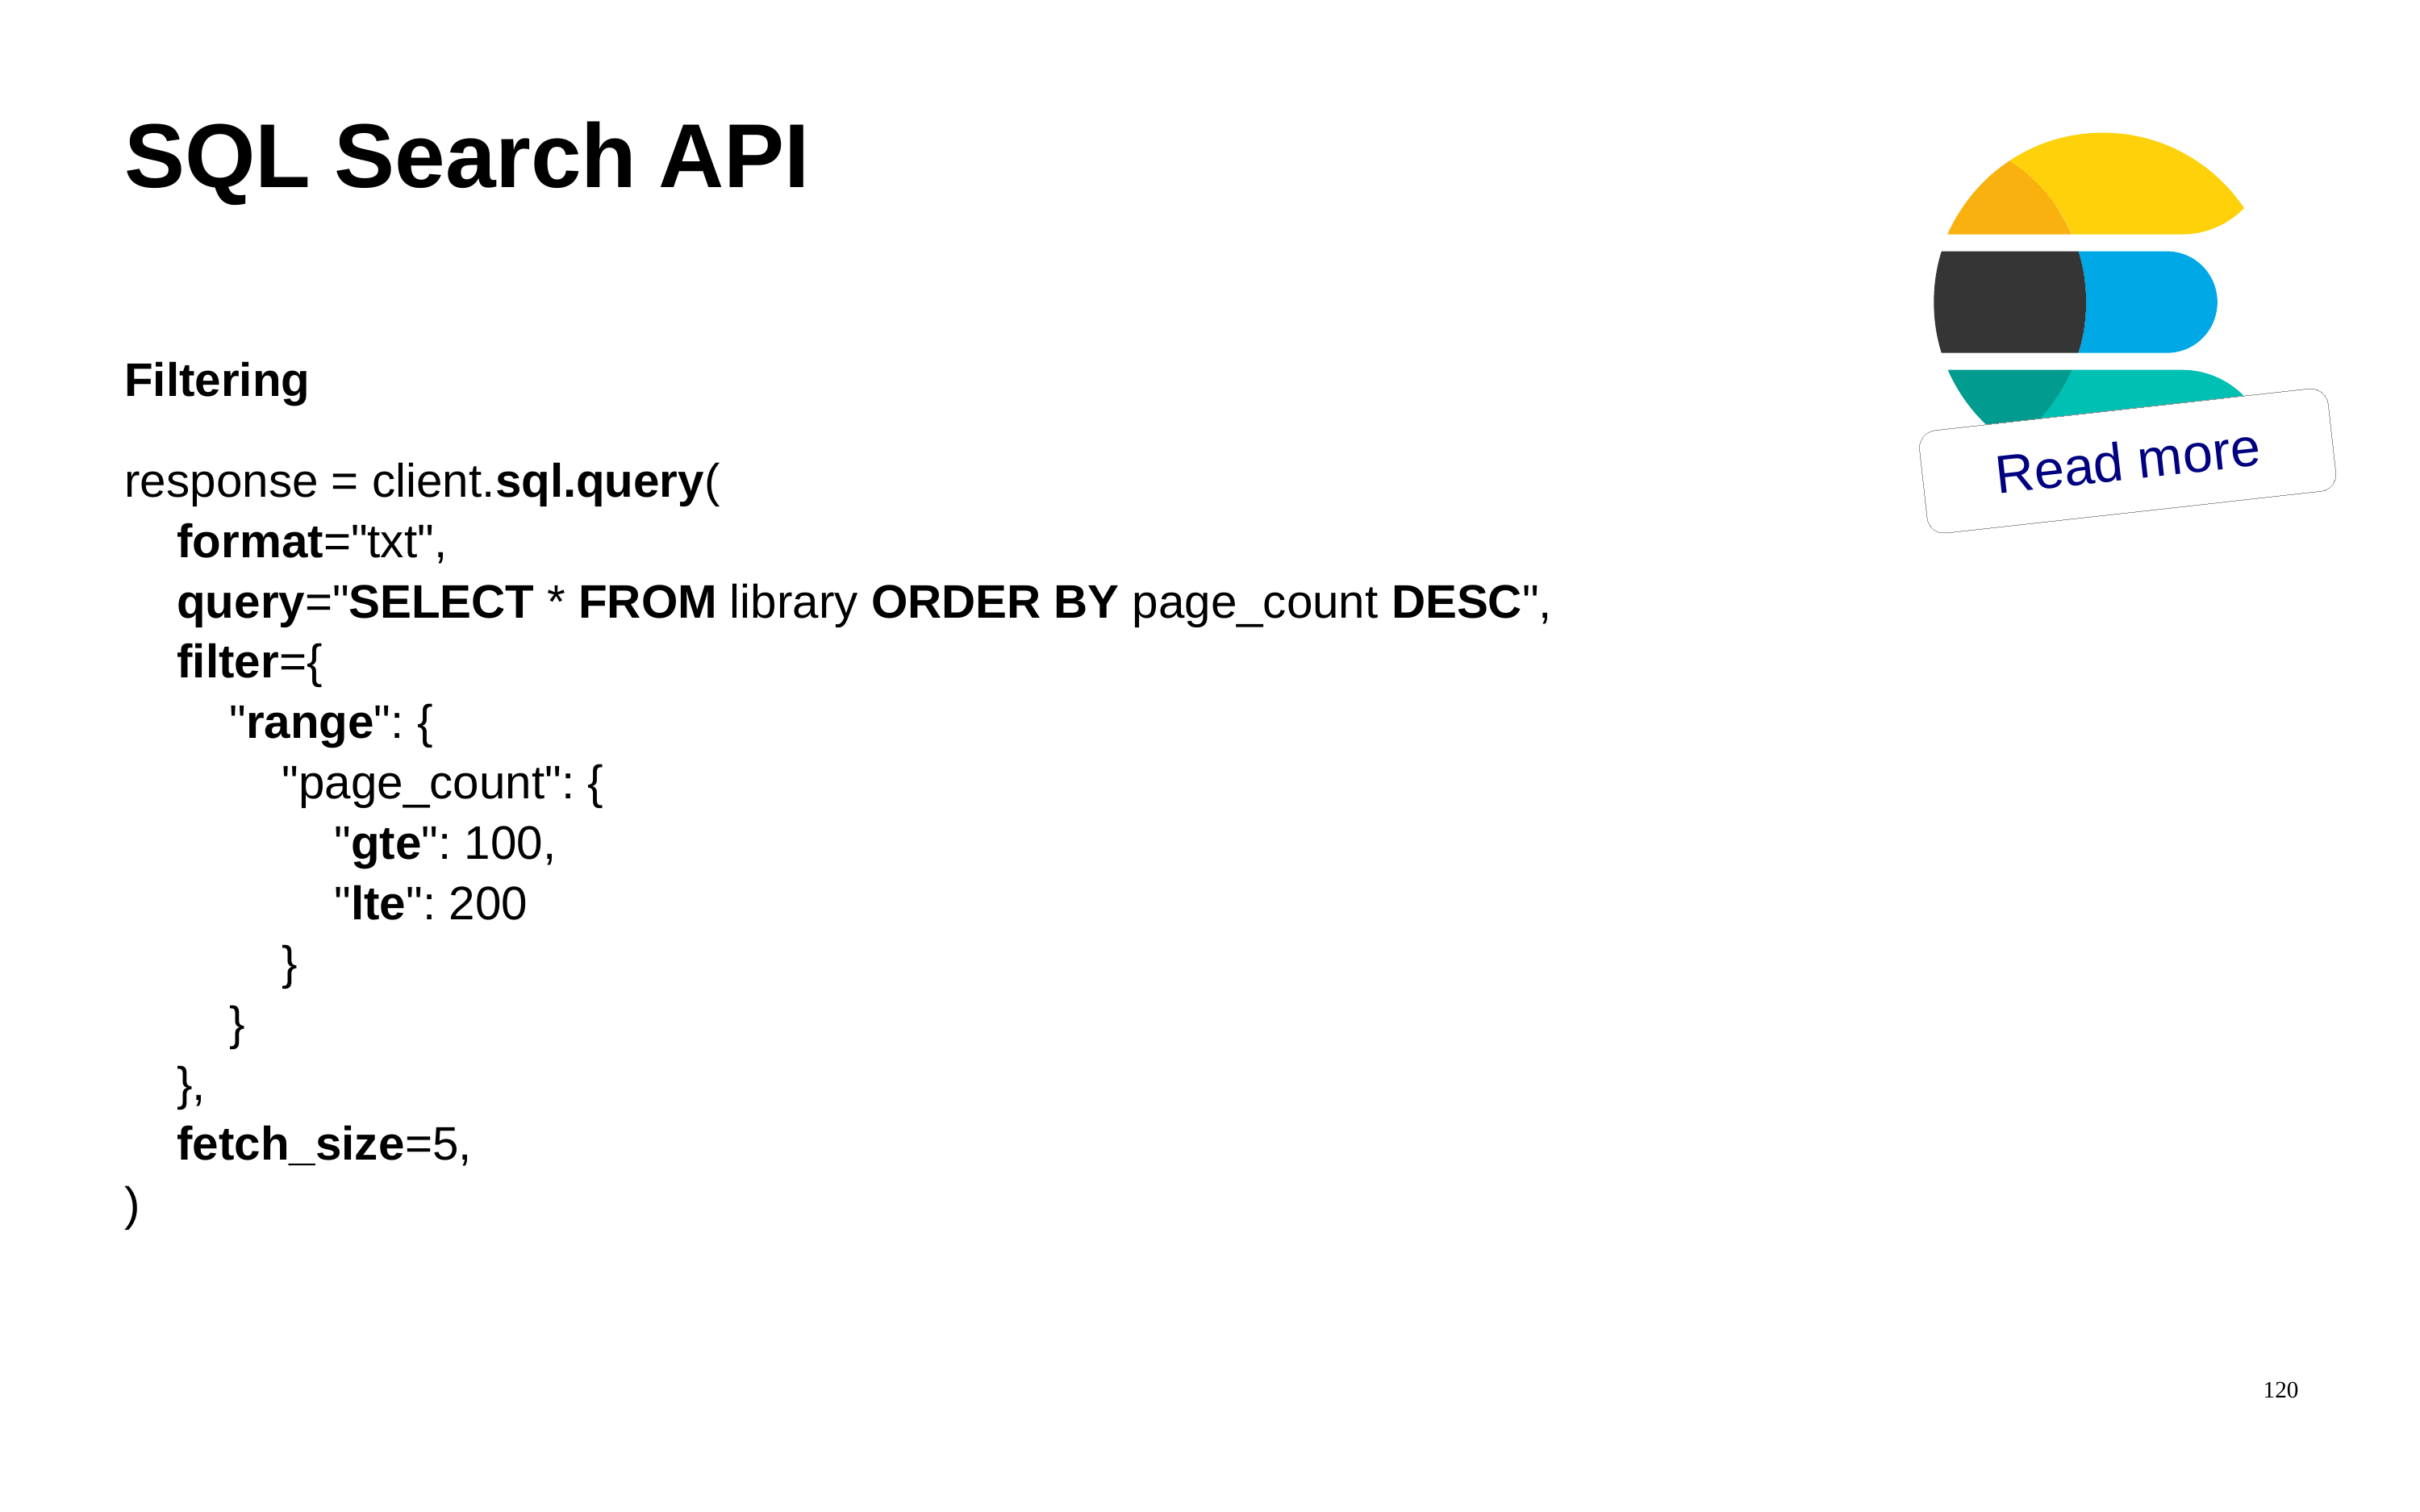

SQL Search API
Filtering
Read more
response = client.sql.query(
 format="txt",
 query="SELECT * FROM library ORDER BY page_count DESC",
 filter={
 "range": {
 "page_count": {
 "gte": 100,
 "lte": 200
 }
 }
 },
 fetch_size=5,
)
120